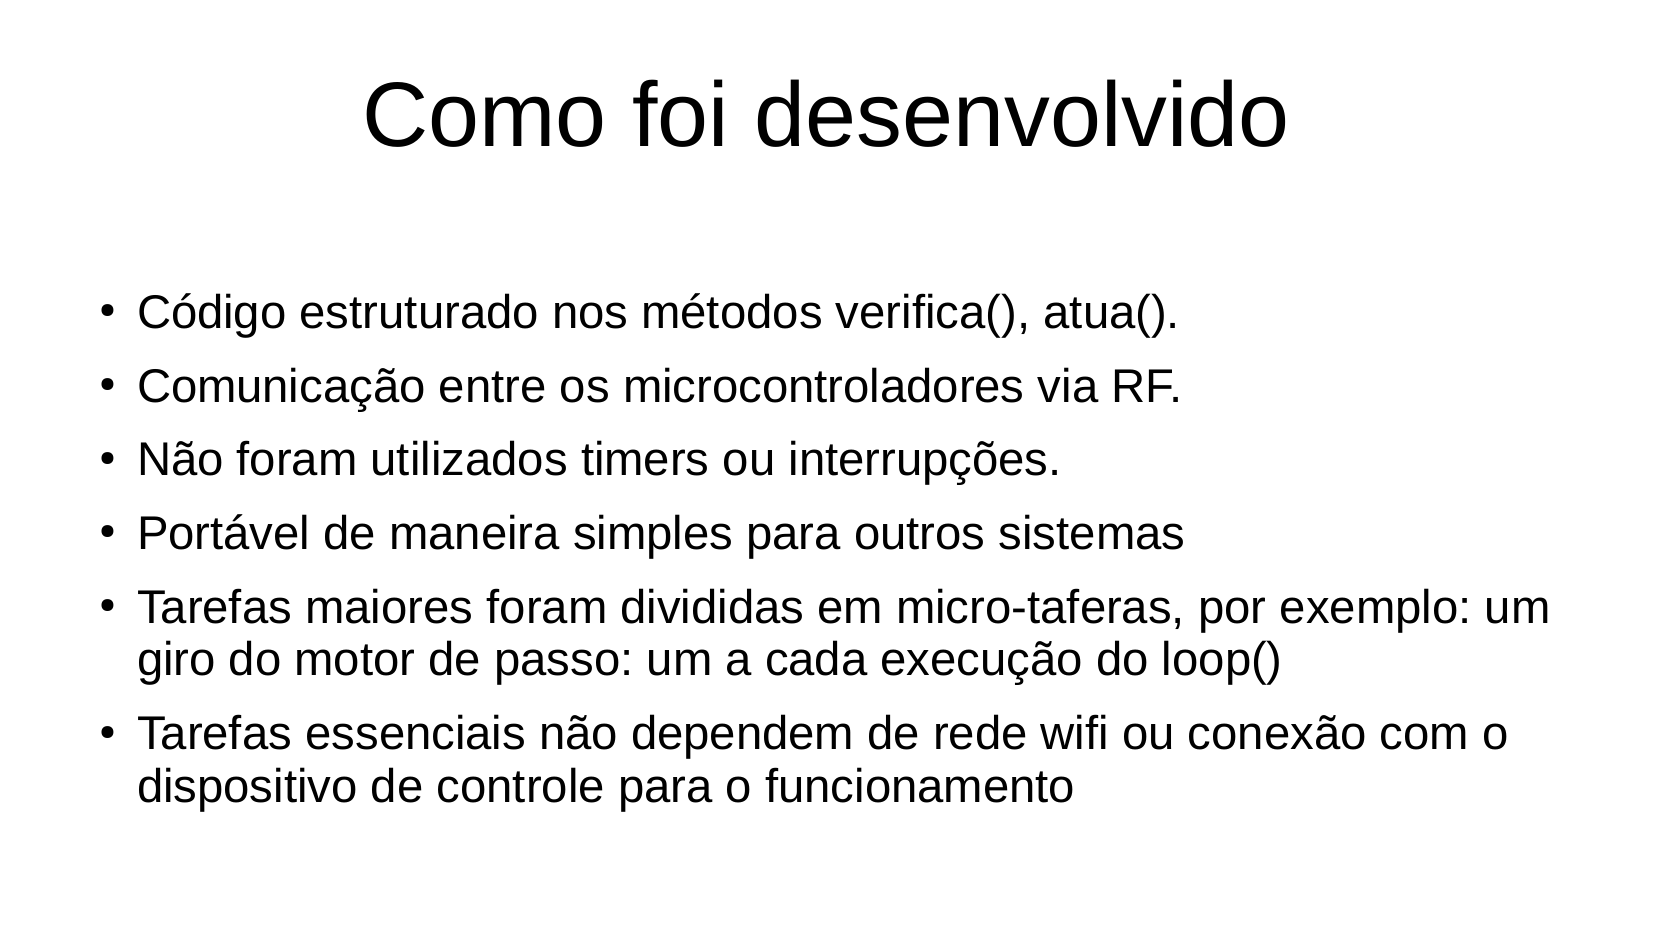

# Como foi desenvolvido
Código estruturado nos métodos verifica(), atua().
Comunicação entre os microcontroladores via RF.
Não foram utilizados timers ou interrupções.
Portável de maneira simples para outros sistemas
Tarefas maiores foram divididas em micro-taferas, por exemplo: um giro do motor de passo: um a cada execução do loop()
Tarefas essenciais não dependem de rede wifi ou conexão com o dispositivo de controle para o funcionamento